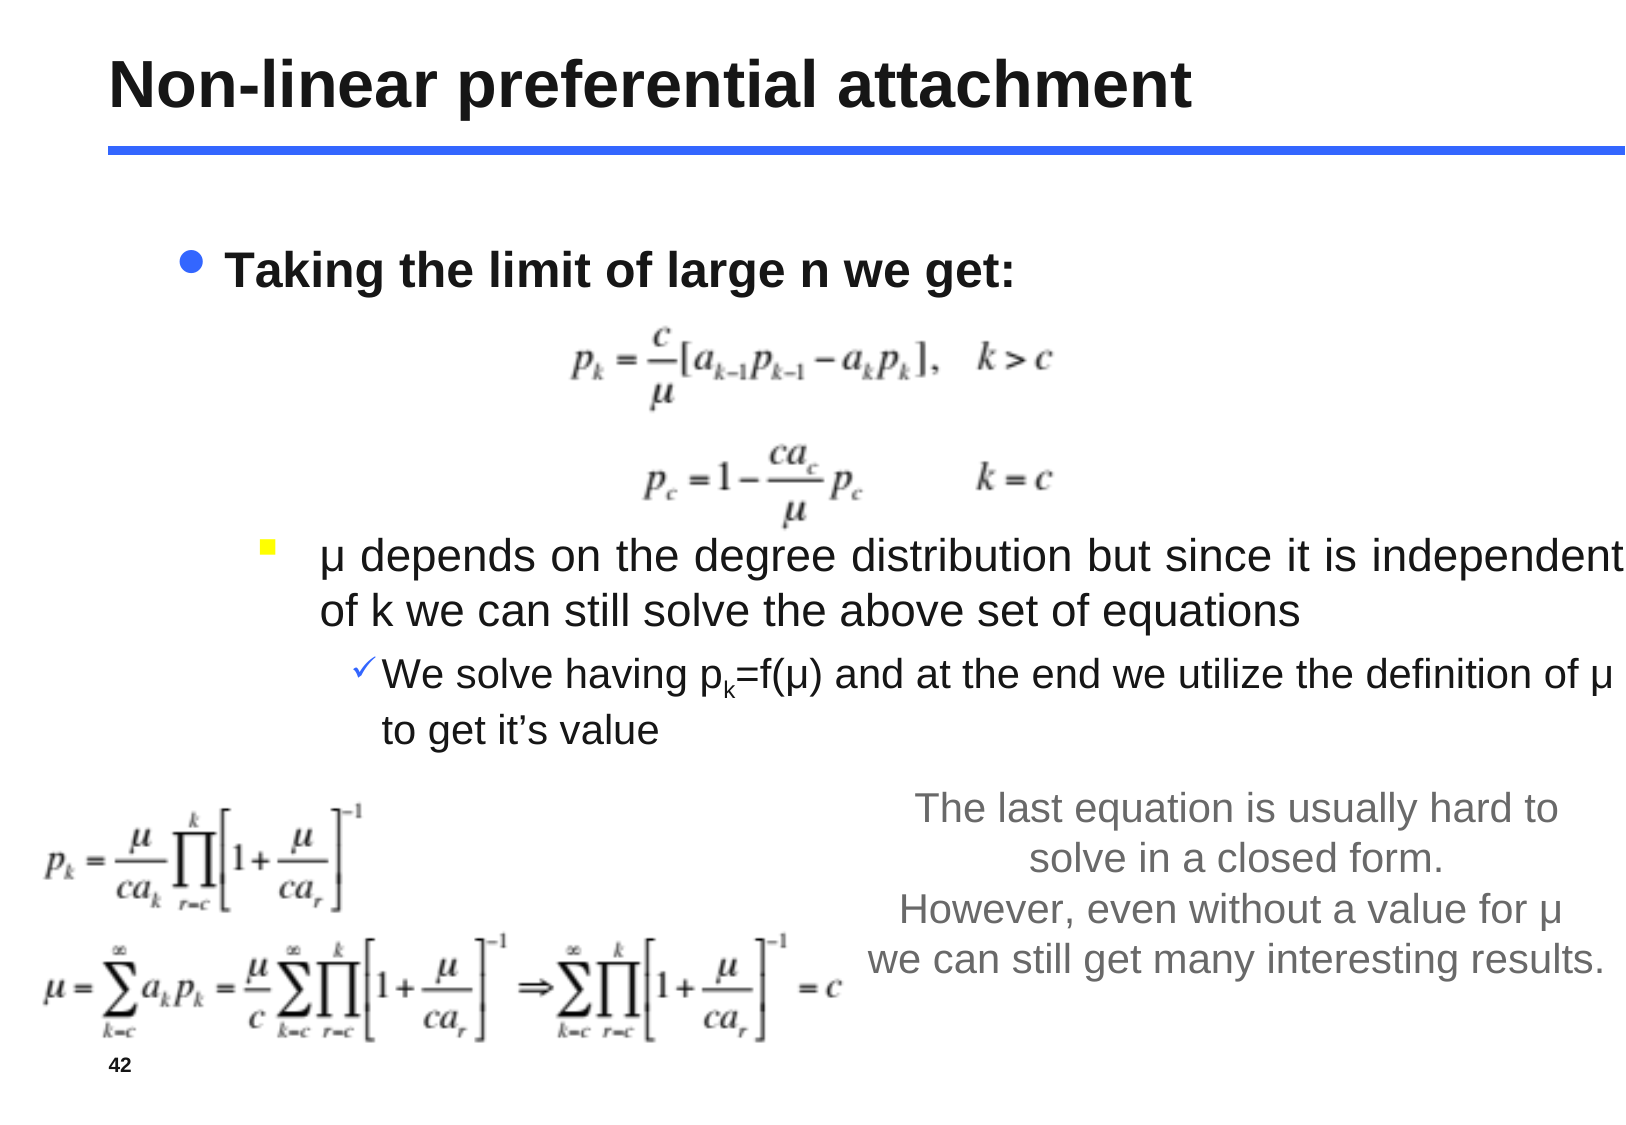

# Non-linear preferential attachment
Taking the limit of large n we get:
μ depends on the degree distribution but since it is independent of k we can still solve the above set of equations
We solve having pk=f(μ) and at the end we utilize the definition of μ to get it’s value
The last equation is usually hard to
 solve in a closed form.
However, even without a value for μ
we can still get many interesting results.